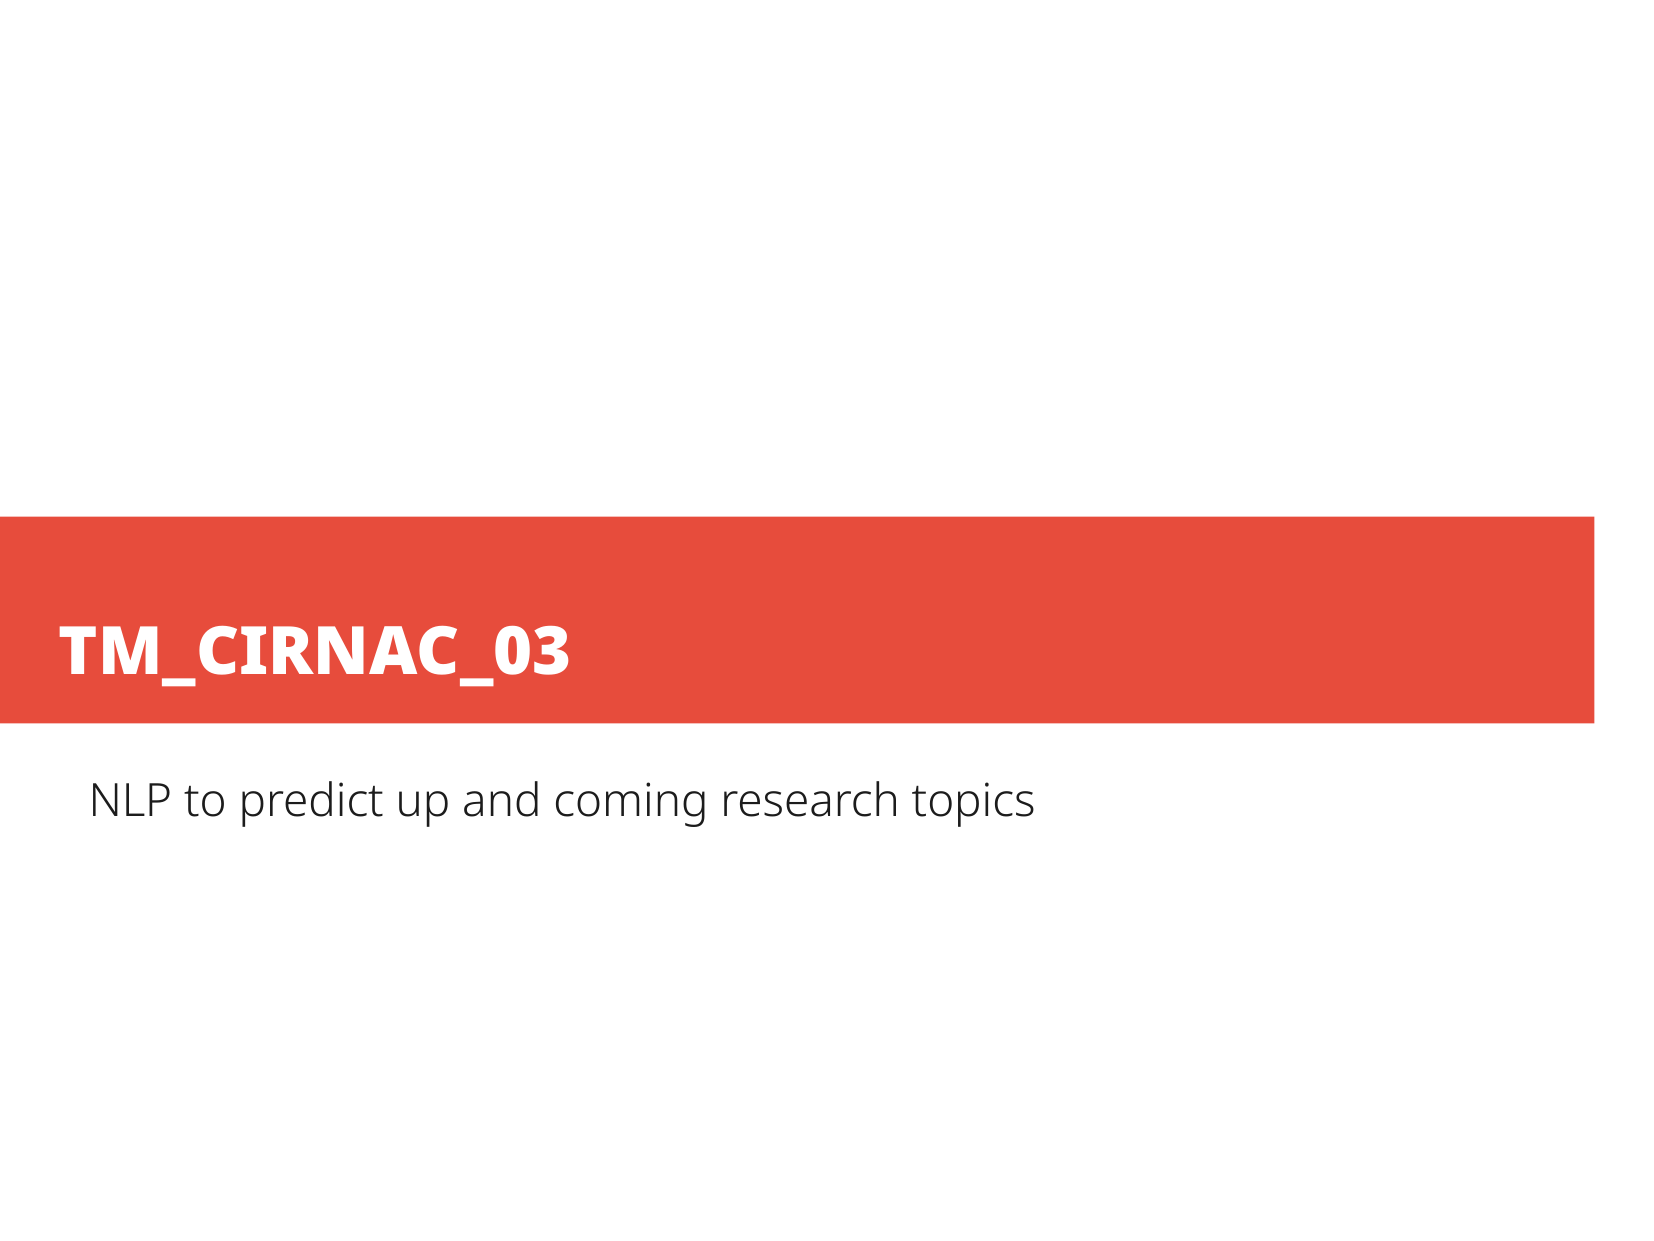

# TM_CIRNAC_03
NLP to predict up and coming research topics